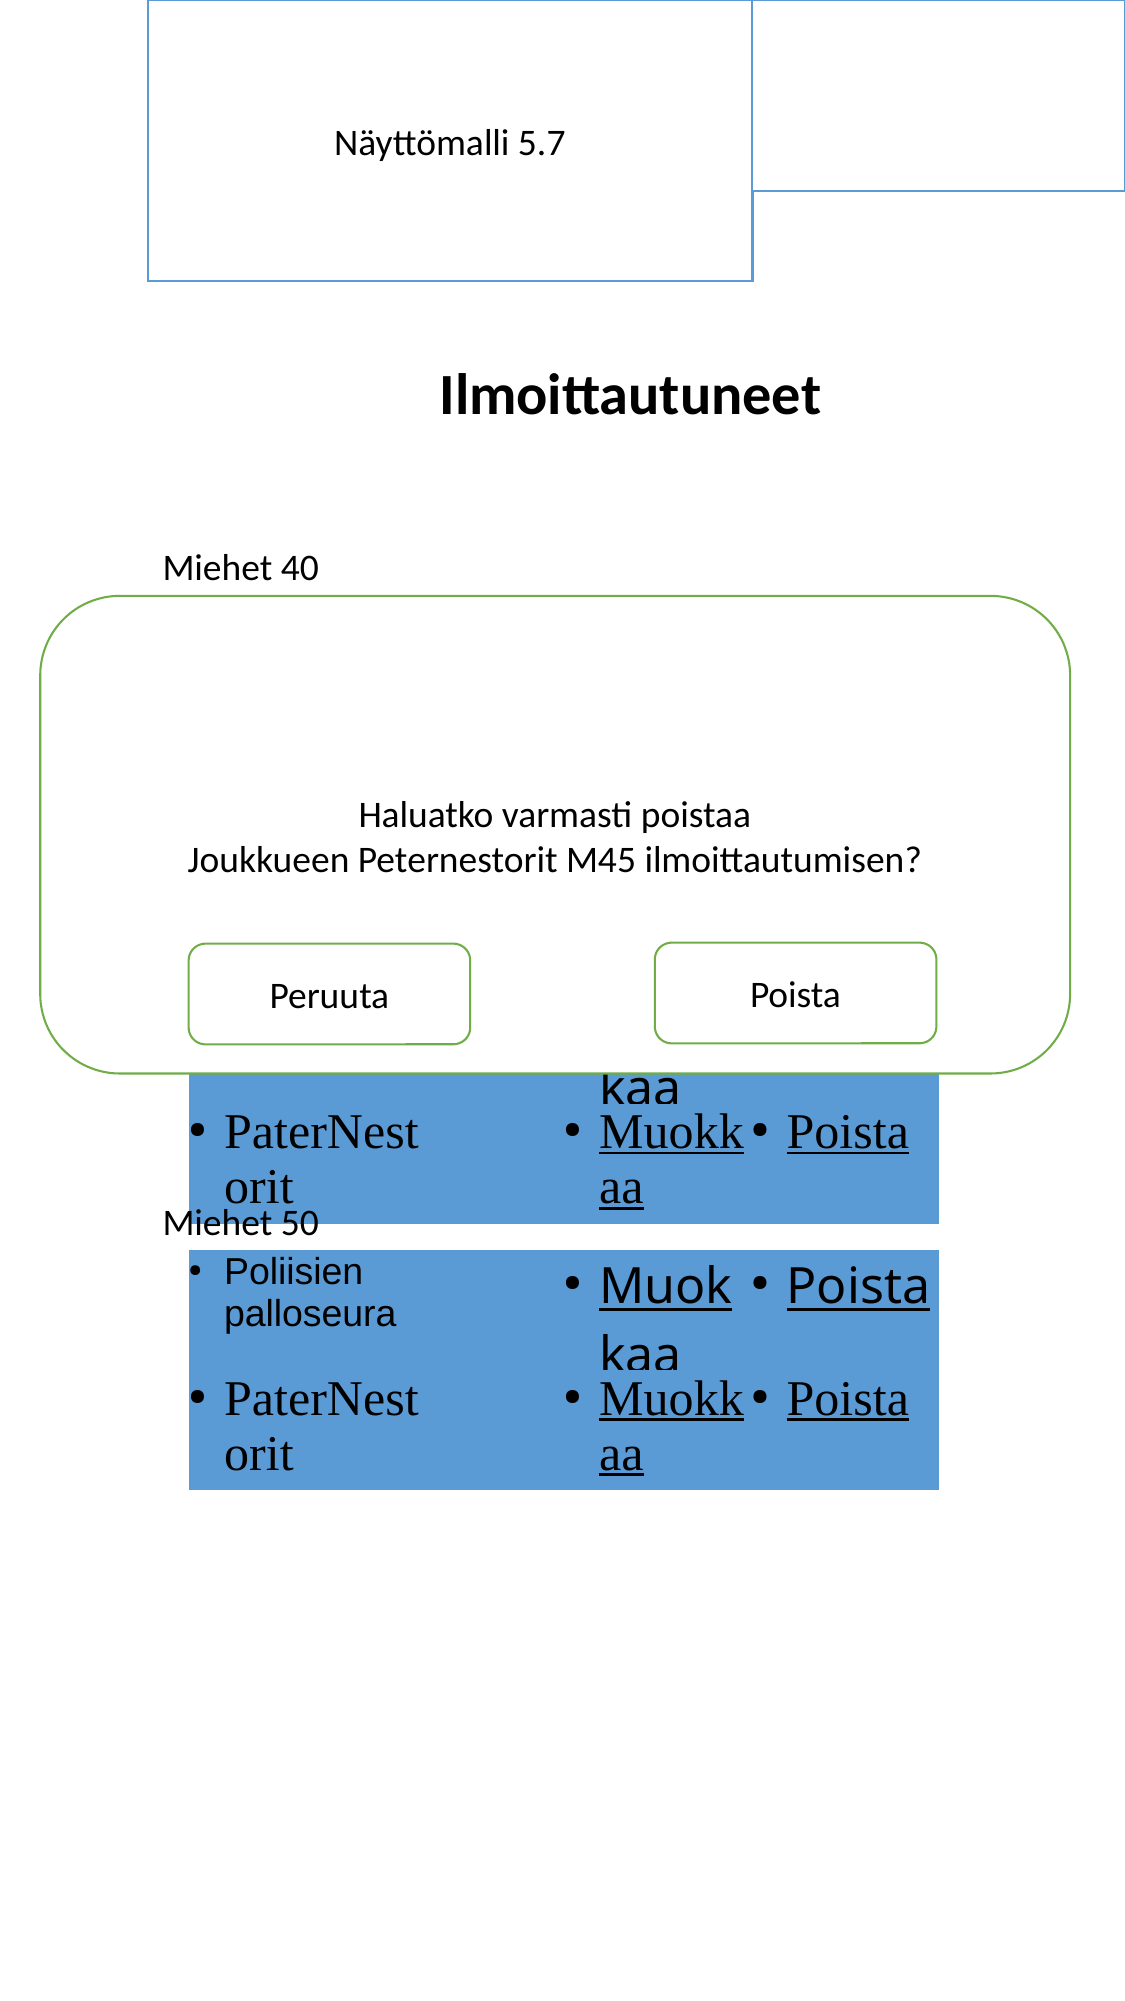

Näyttömalli 5.7
Ilmoittautuneet
Miehet 40
Haluatko varmasti poistaa
Joukkueen Peternestorit M45 ilmoittautumisen?
| Ranuan pallopojat | | Muokkaa | Poista |
| --- | --- | --- | --- |
| PaterNestorit | | Muokkaa | Poista |
| Karhun pojat | | Muokkaa | Poista |
Miehet 45
Poista
Peruuta
| Poliisien palloseura | | Muokkaa | Poista |
| --- | --- | --- | --- |
| PaterNestorit | | Muokkaa | Poista |
Miehet 50
| Poliisien palloseura | | Muokkaa | Poista |
| --- | --- | --- | --- |
| PaterNestorit | | Muokkaa | Poista |